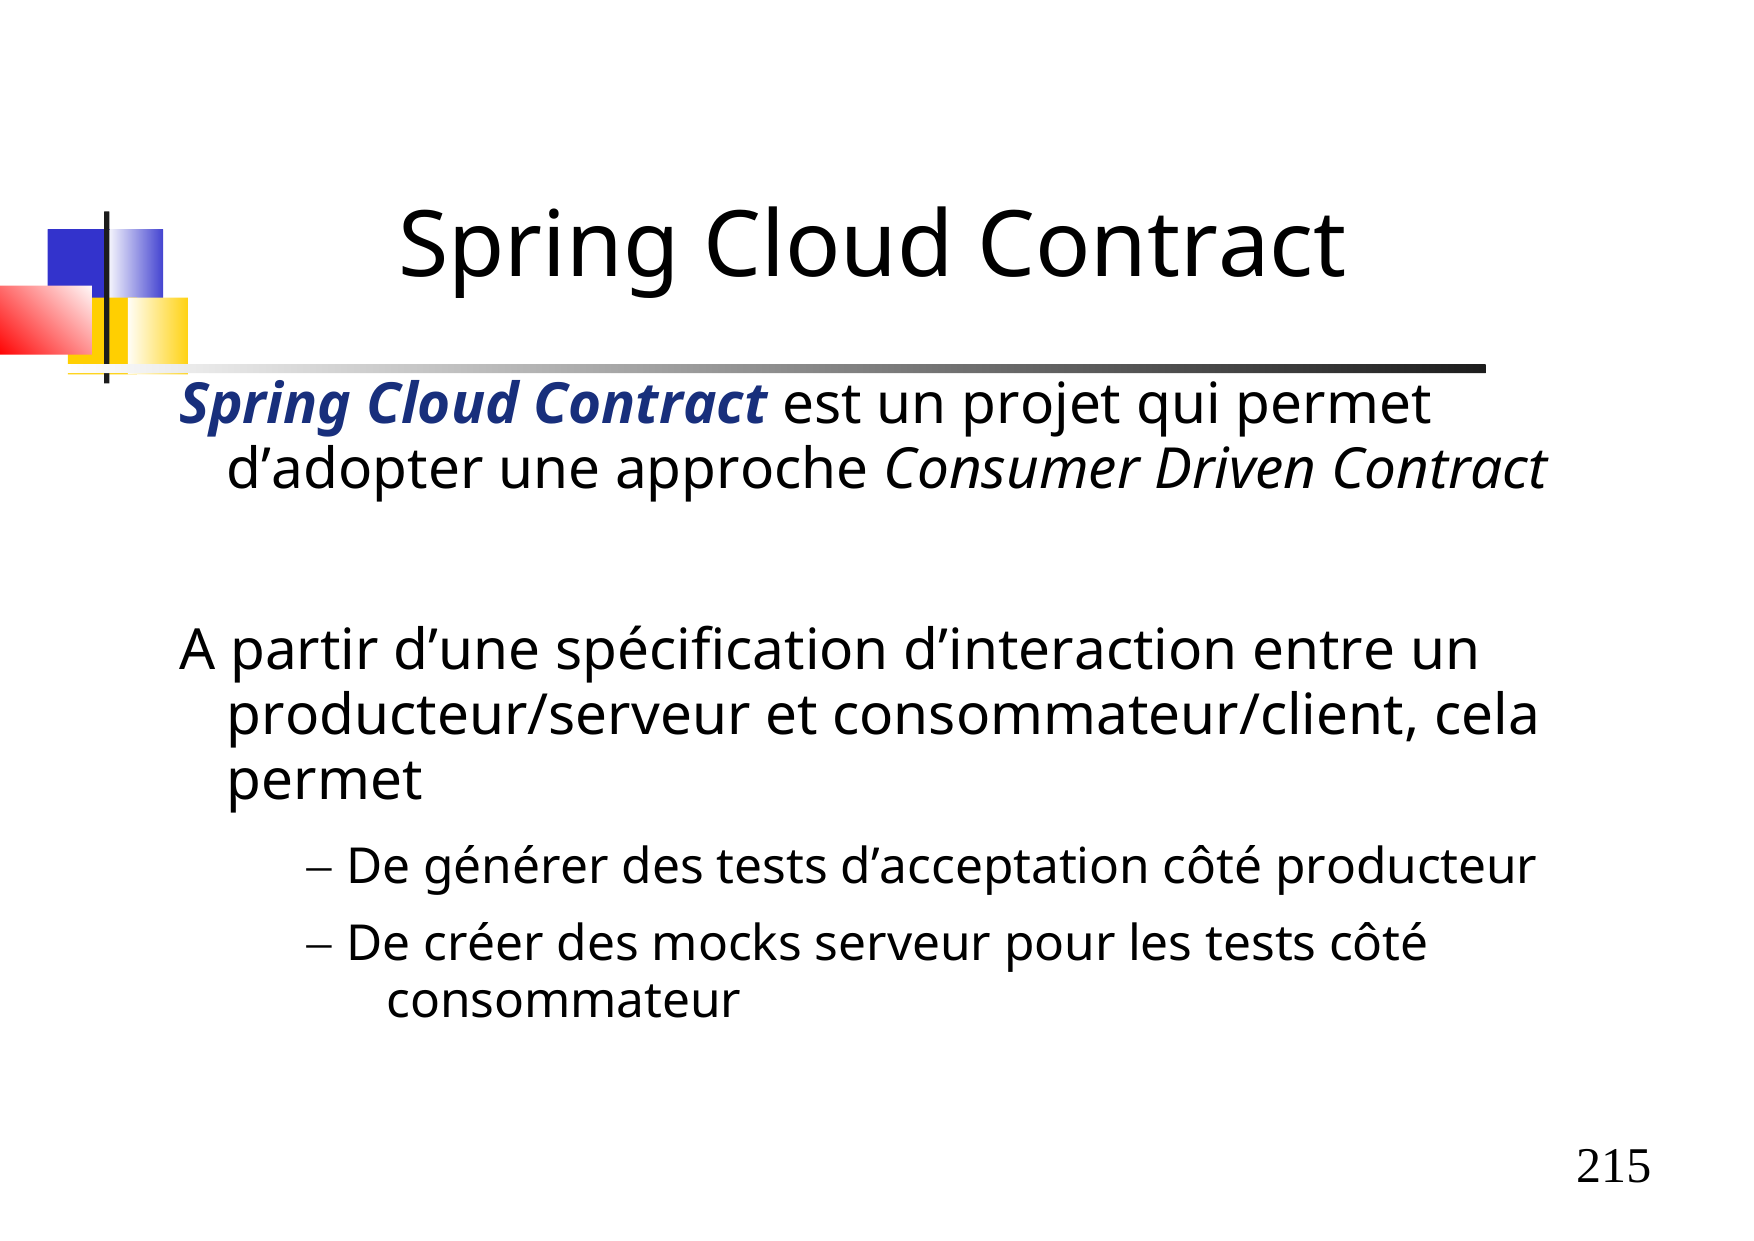

# Spring Cloud Contract
Spring Cloud Contract est un projet qui permet d’adopter une approche Consumer Driven Contract
A partir d’une spécification d’interaction entre un producteur/serveur et consommateur/client, cela permet
De générer des tests d’acceptation côté producteur
De créer des mocks serveur pour les tests côté consommateur